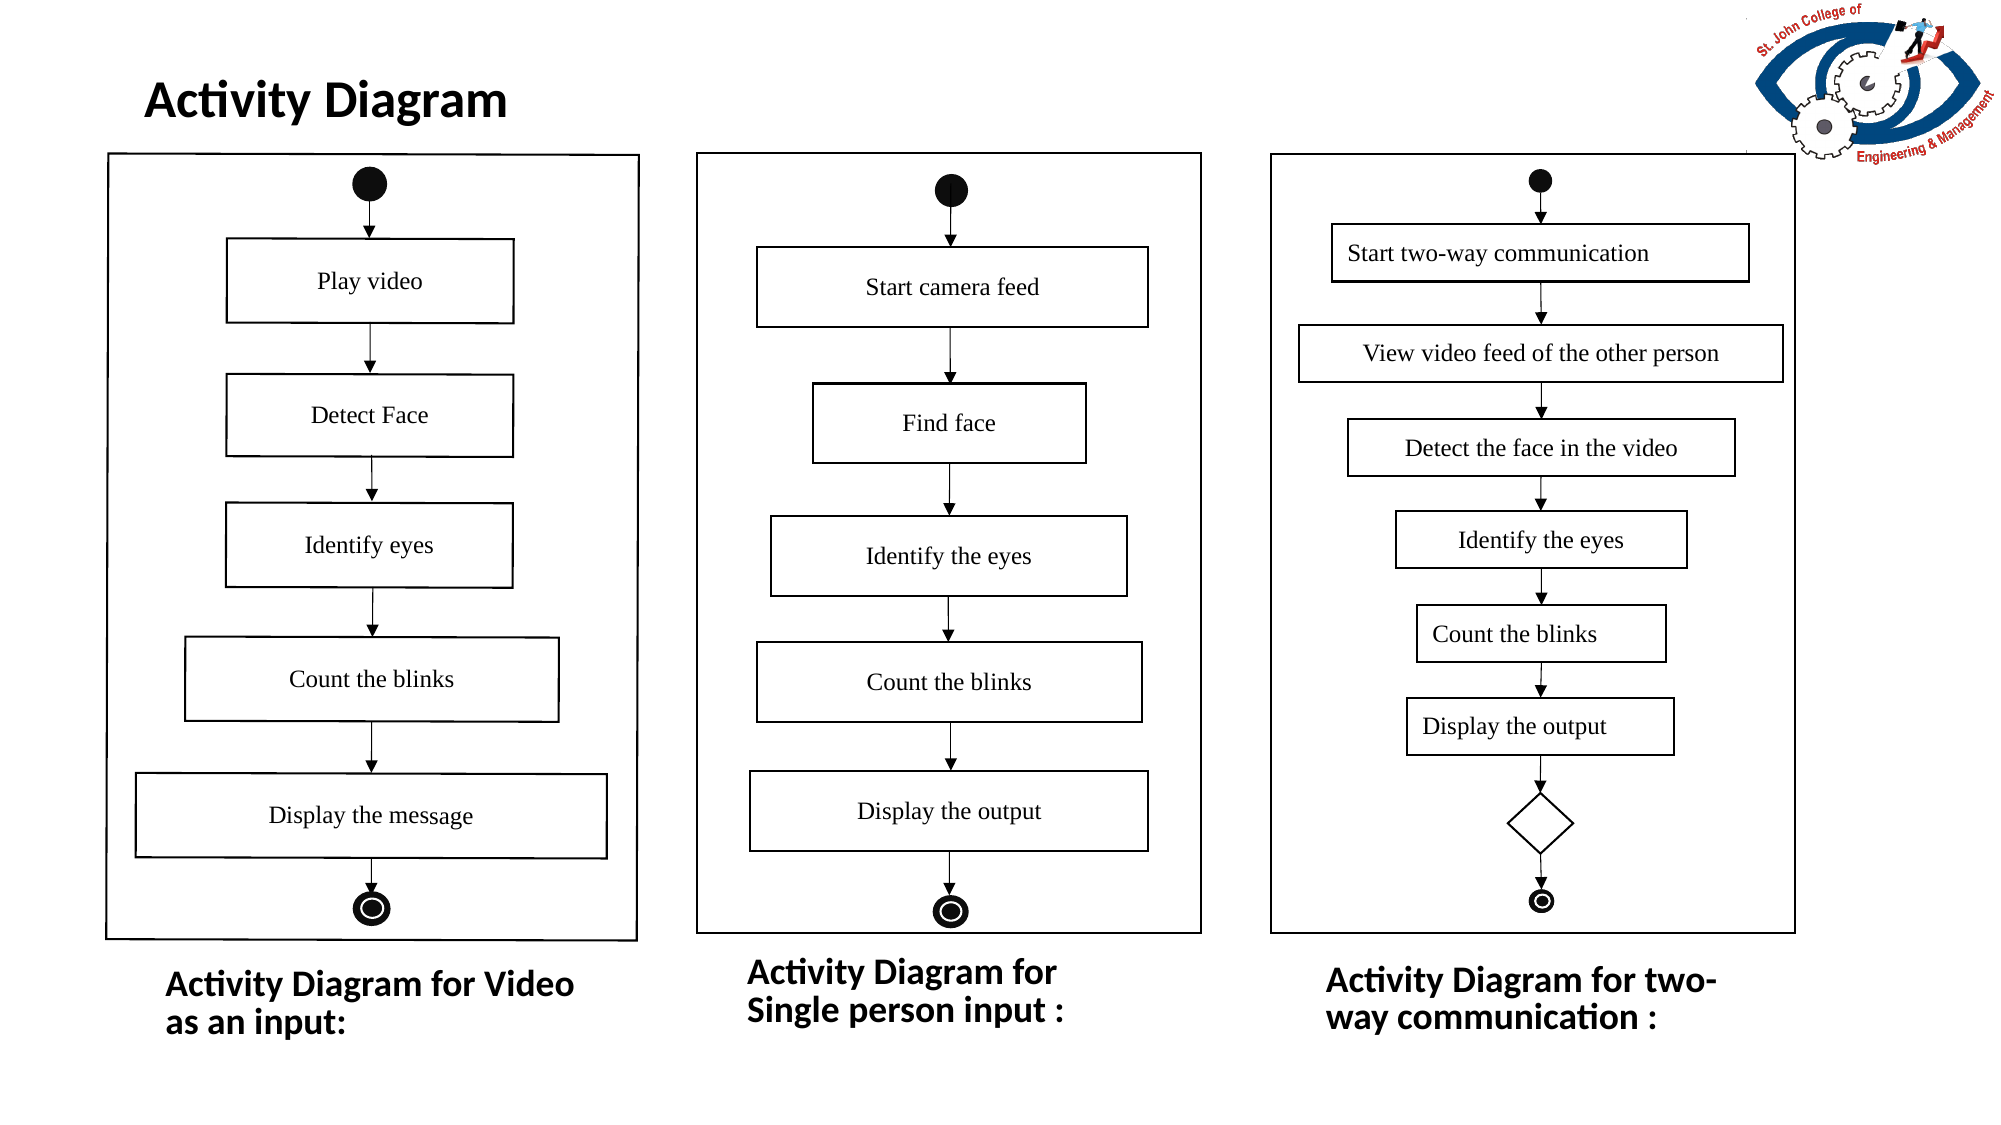

Activity Diagram
Start camera feed
Find face
Identify the eyes
Count the blinks
Display the output
Play video
Detect Face
Identify eyes
Count the blinks
Display the message
Start two-way communication
View video feed of the other person
Detect the face in the video
Identify the eyes
Count the blinks
Display the output
Activity Diagram for Single person input :
Activity Diagram for two-way communication :
Activity Diagram for Video as an input: